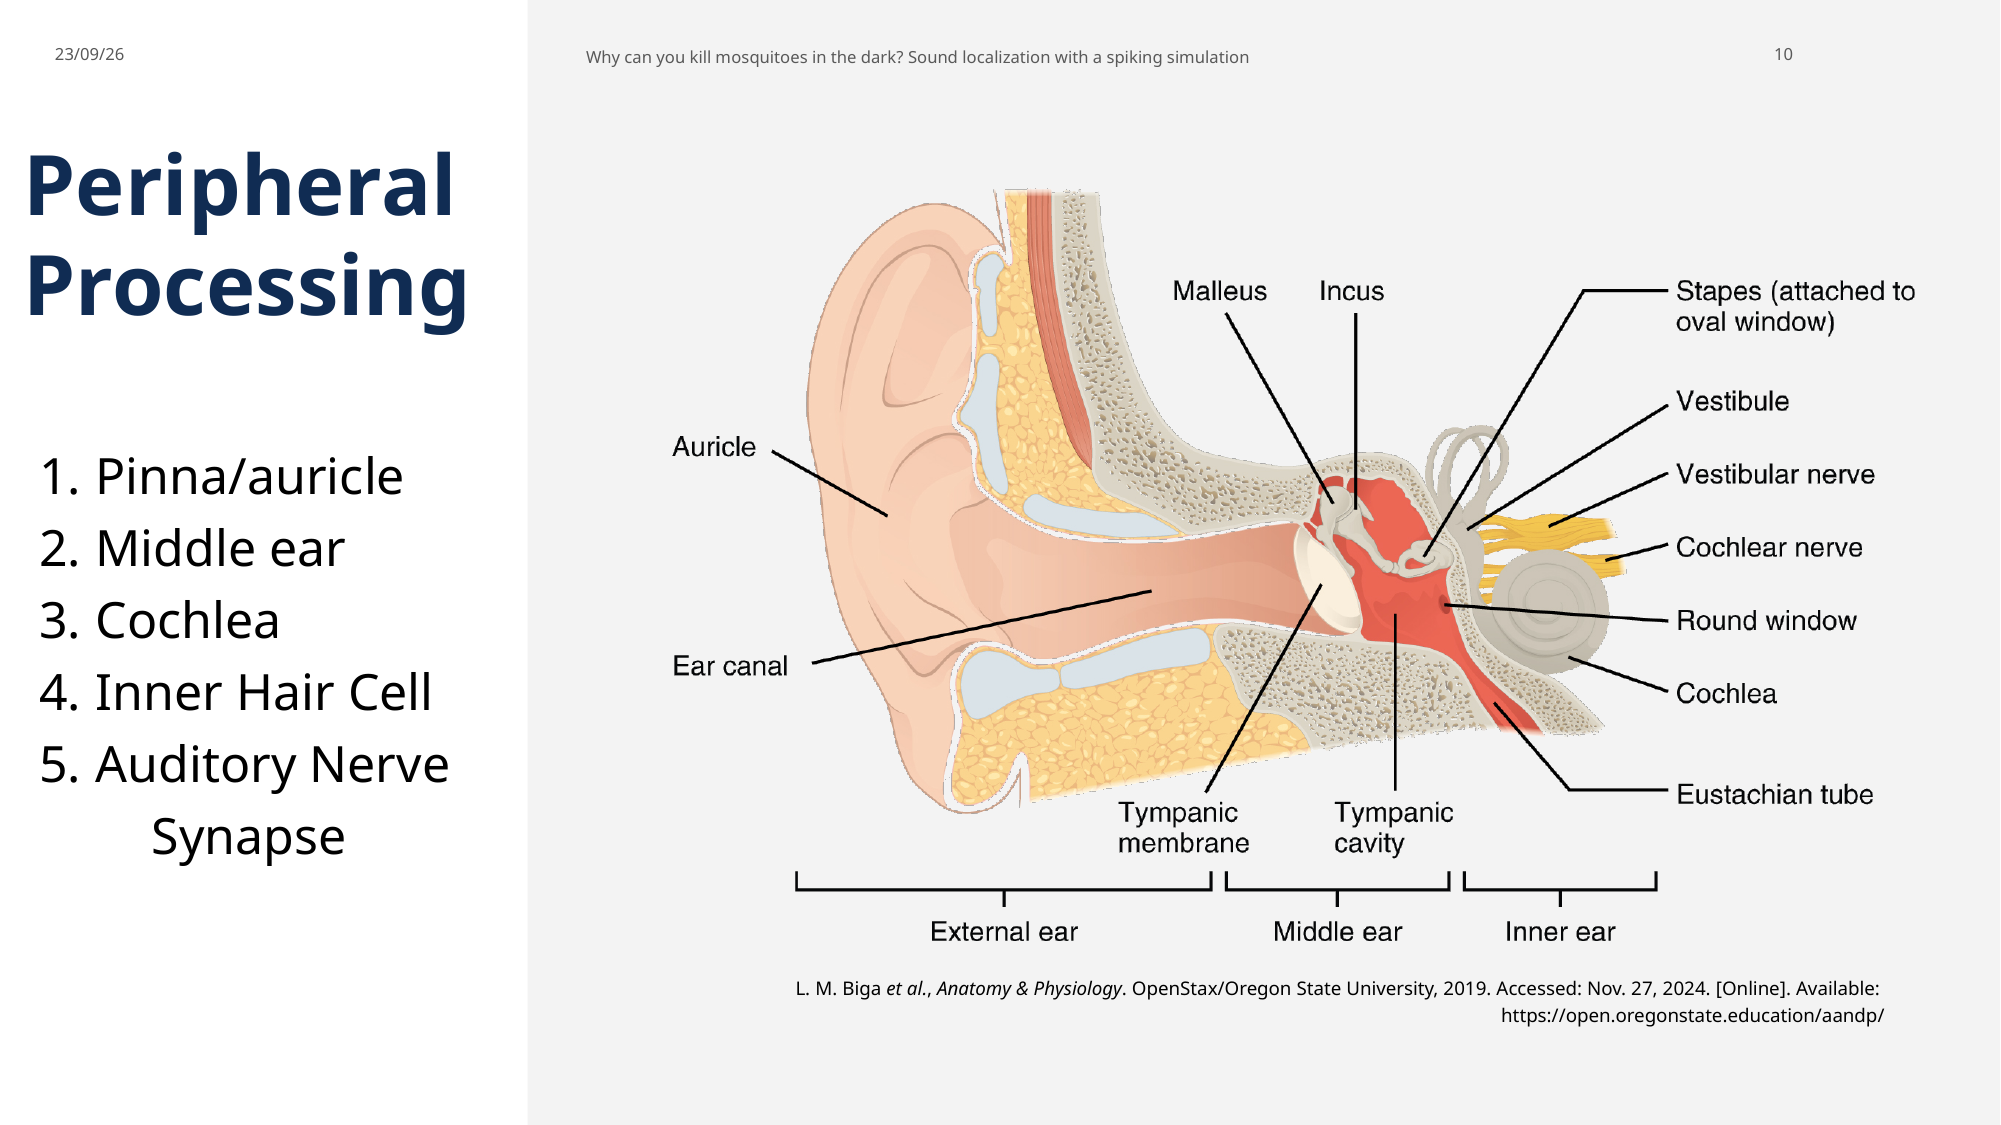

Why can you kill mosquitoes in the dark? Sound localization with a spiking simulation
10
# Peripheral Processing
Pinna/auricle
Middle ear
Cochlea
Inner Hair Cell
Auditory Nerve Synapse
L. M. Biga et al., Anatomy & Physiology. OpenStax/Oregon State University, 2019. Accessed: Nov. 27, 2024. [Online]. Available: https://open.oregonstate.education/aandp/